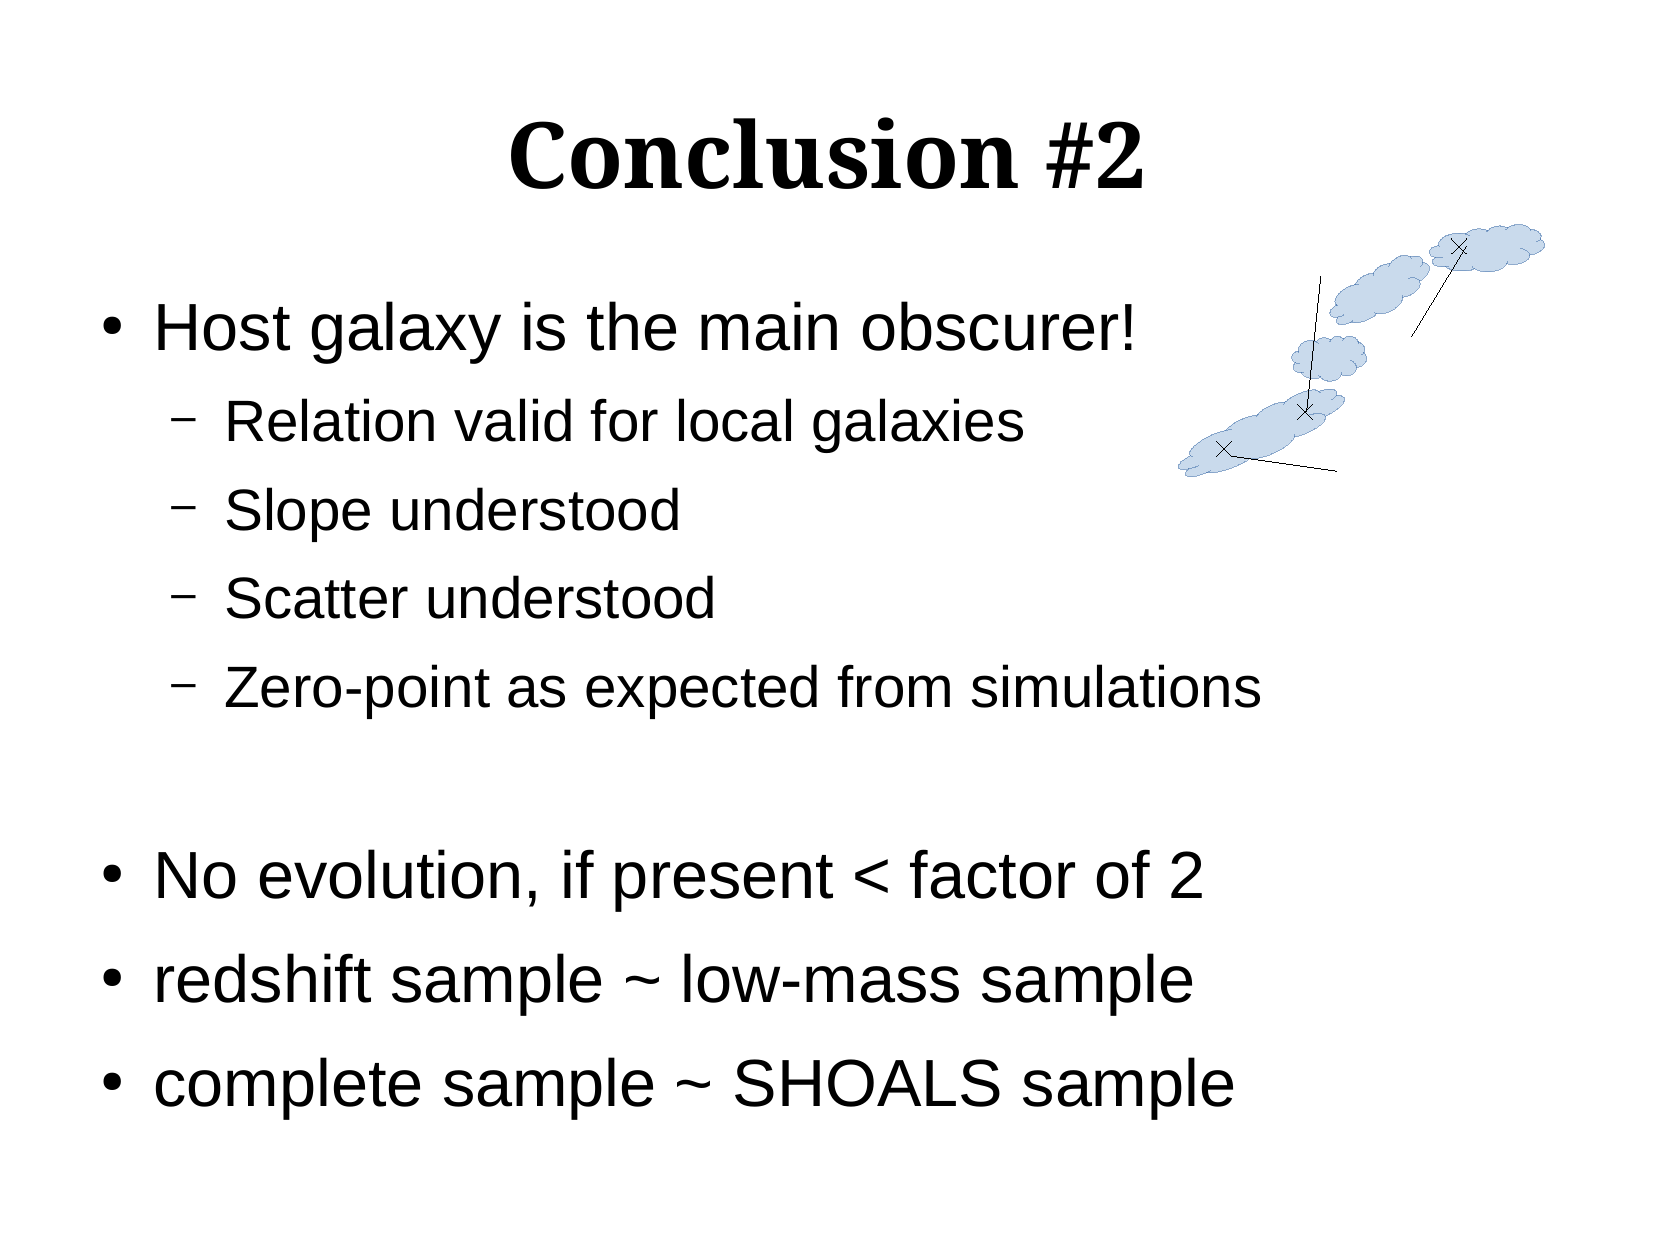

# Conclusion #2
Host galaxy is the main obscurer!
Relation valid for local galaxies
Slope understood
Scatter understood
Zero-point as expected from simulations
No evolution, if present < factor of 2
redshift sample ~ low-mass sample
complete sample ~ SHOALS sample